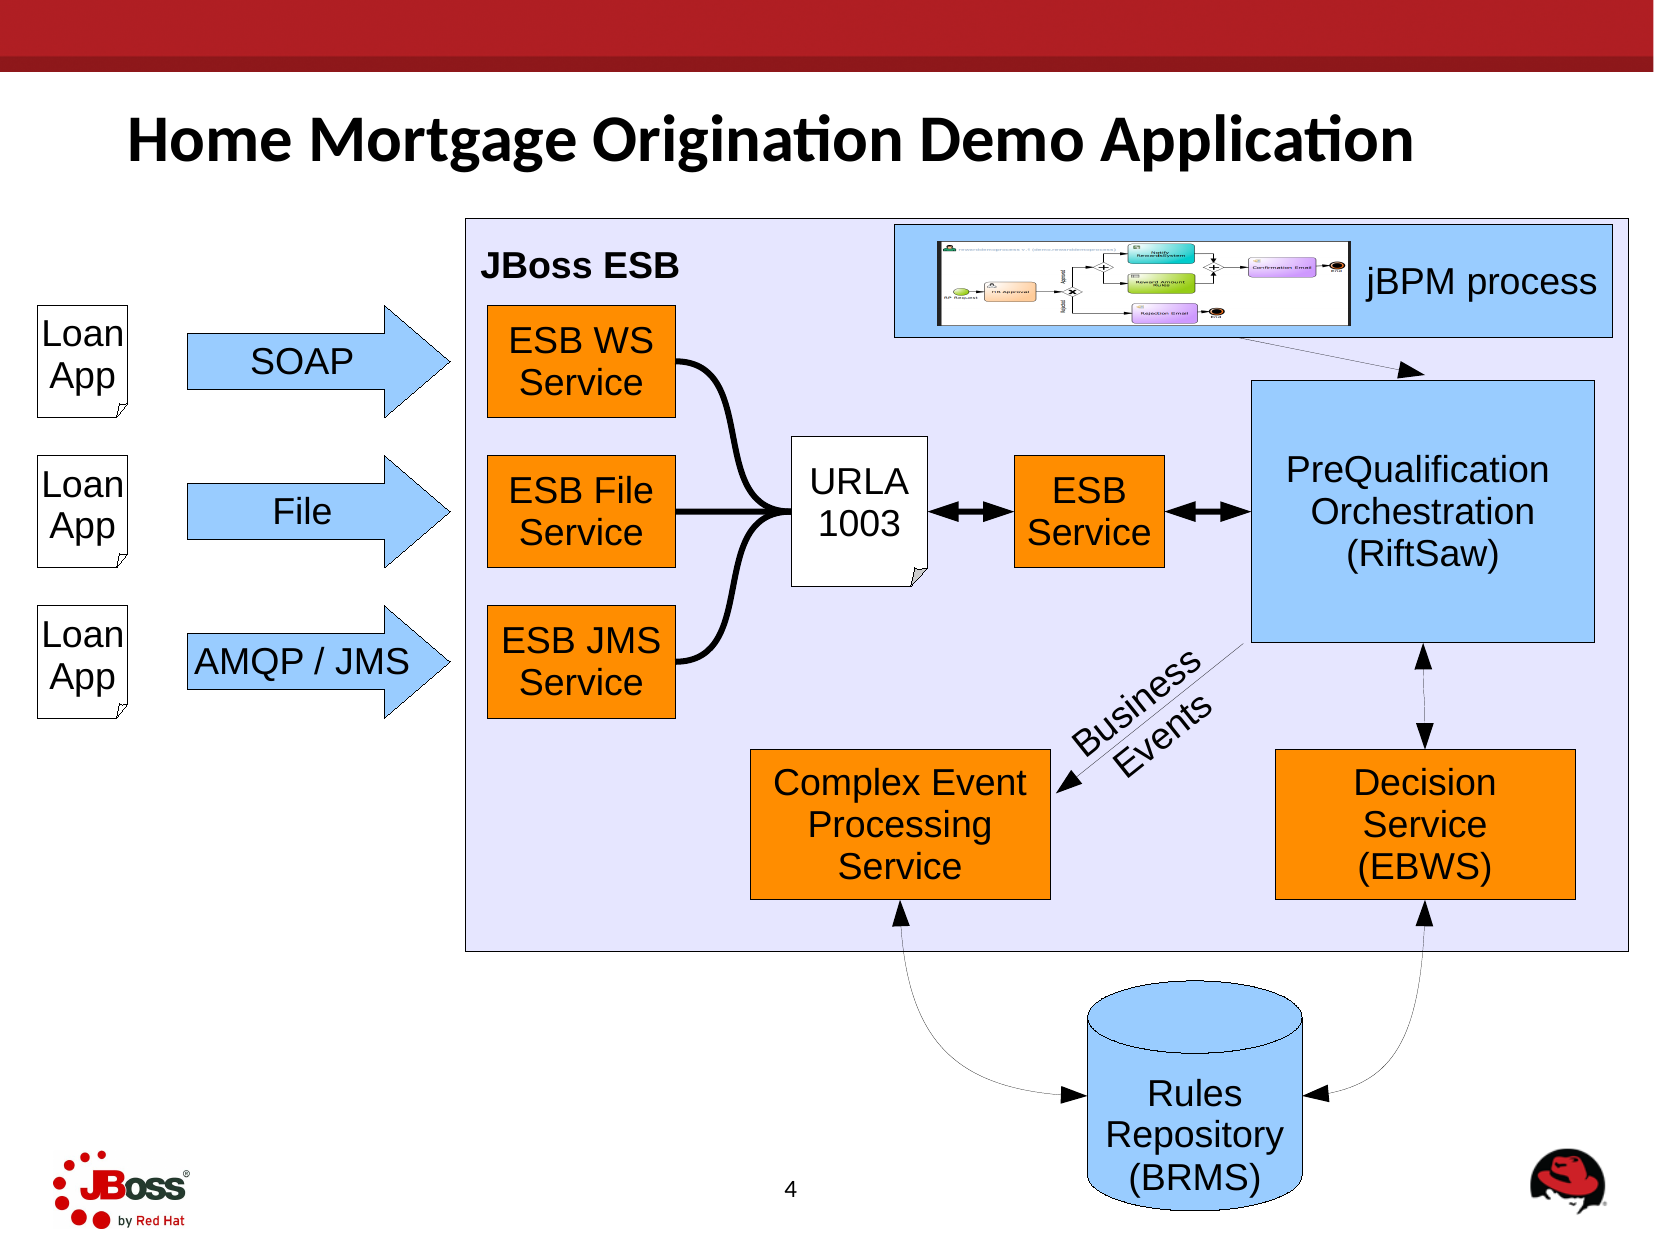

# Home Mortgage Origination Demo Application
JBoss ESB
jBPM process
Loan
App
SOAP
ESB WS
Service
PreQualification
Orchestration
(RiftSaw)
URLA
1003
Loan
App
File
ESB File
Service
ESB
Service
Loan
App
AMQP / JMS
ESB JMS
Service
Business
Events
Complex Event
Processing
Service
Decision
Service
(EBWS)
Rules
Repository
(BRMS)